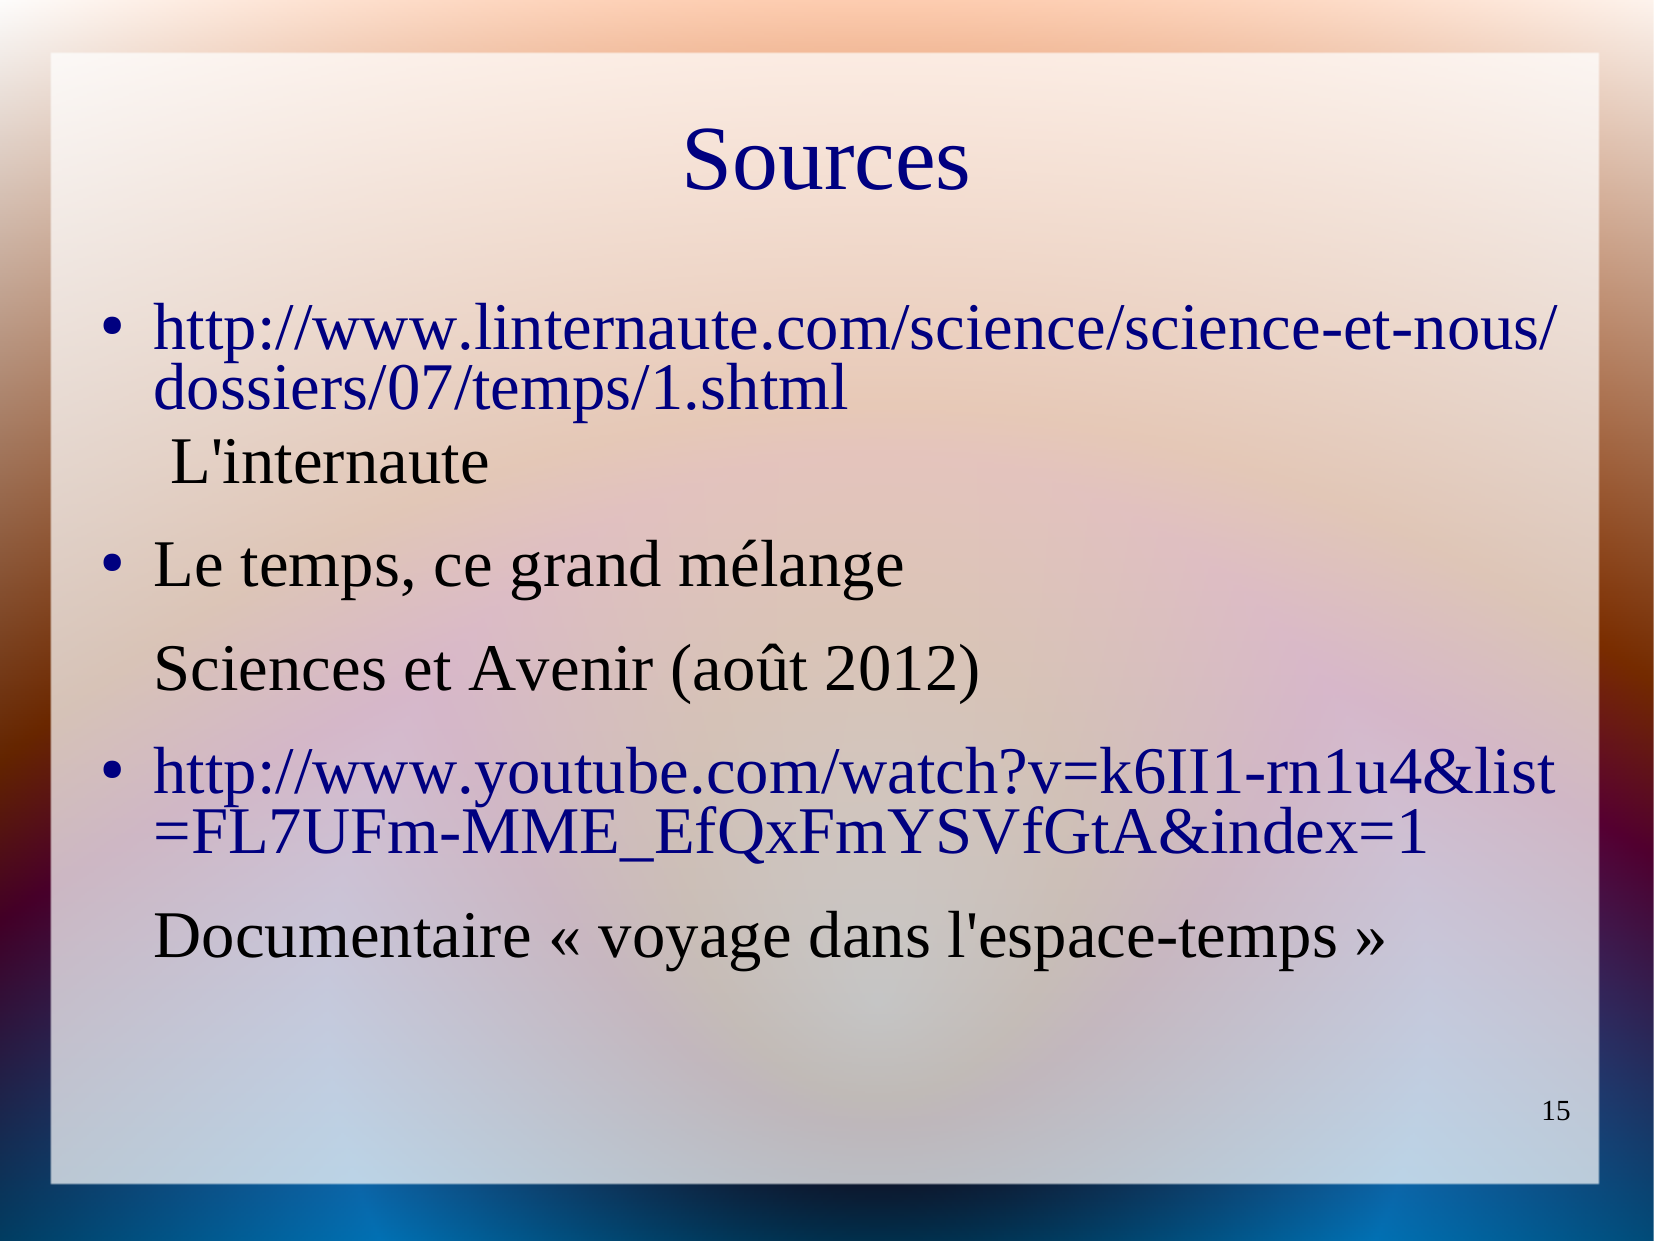

# Sources
http://www.linternaute.com/science/science-et-nous/dossiers/07/temps/1.shtml L'internaute
Le temps, ce grand mélange
Sciences et Avenir (août 2012)
http://www.youtube.com/watch?v=k6II1-rn1u4&list=FL7UFm-MME_EfQxFmYSVfGtA&index=1
Documentaire « voyage dans l'espace-temps »
15